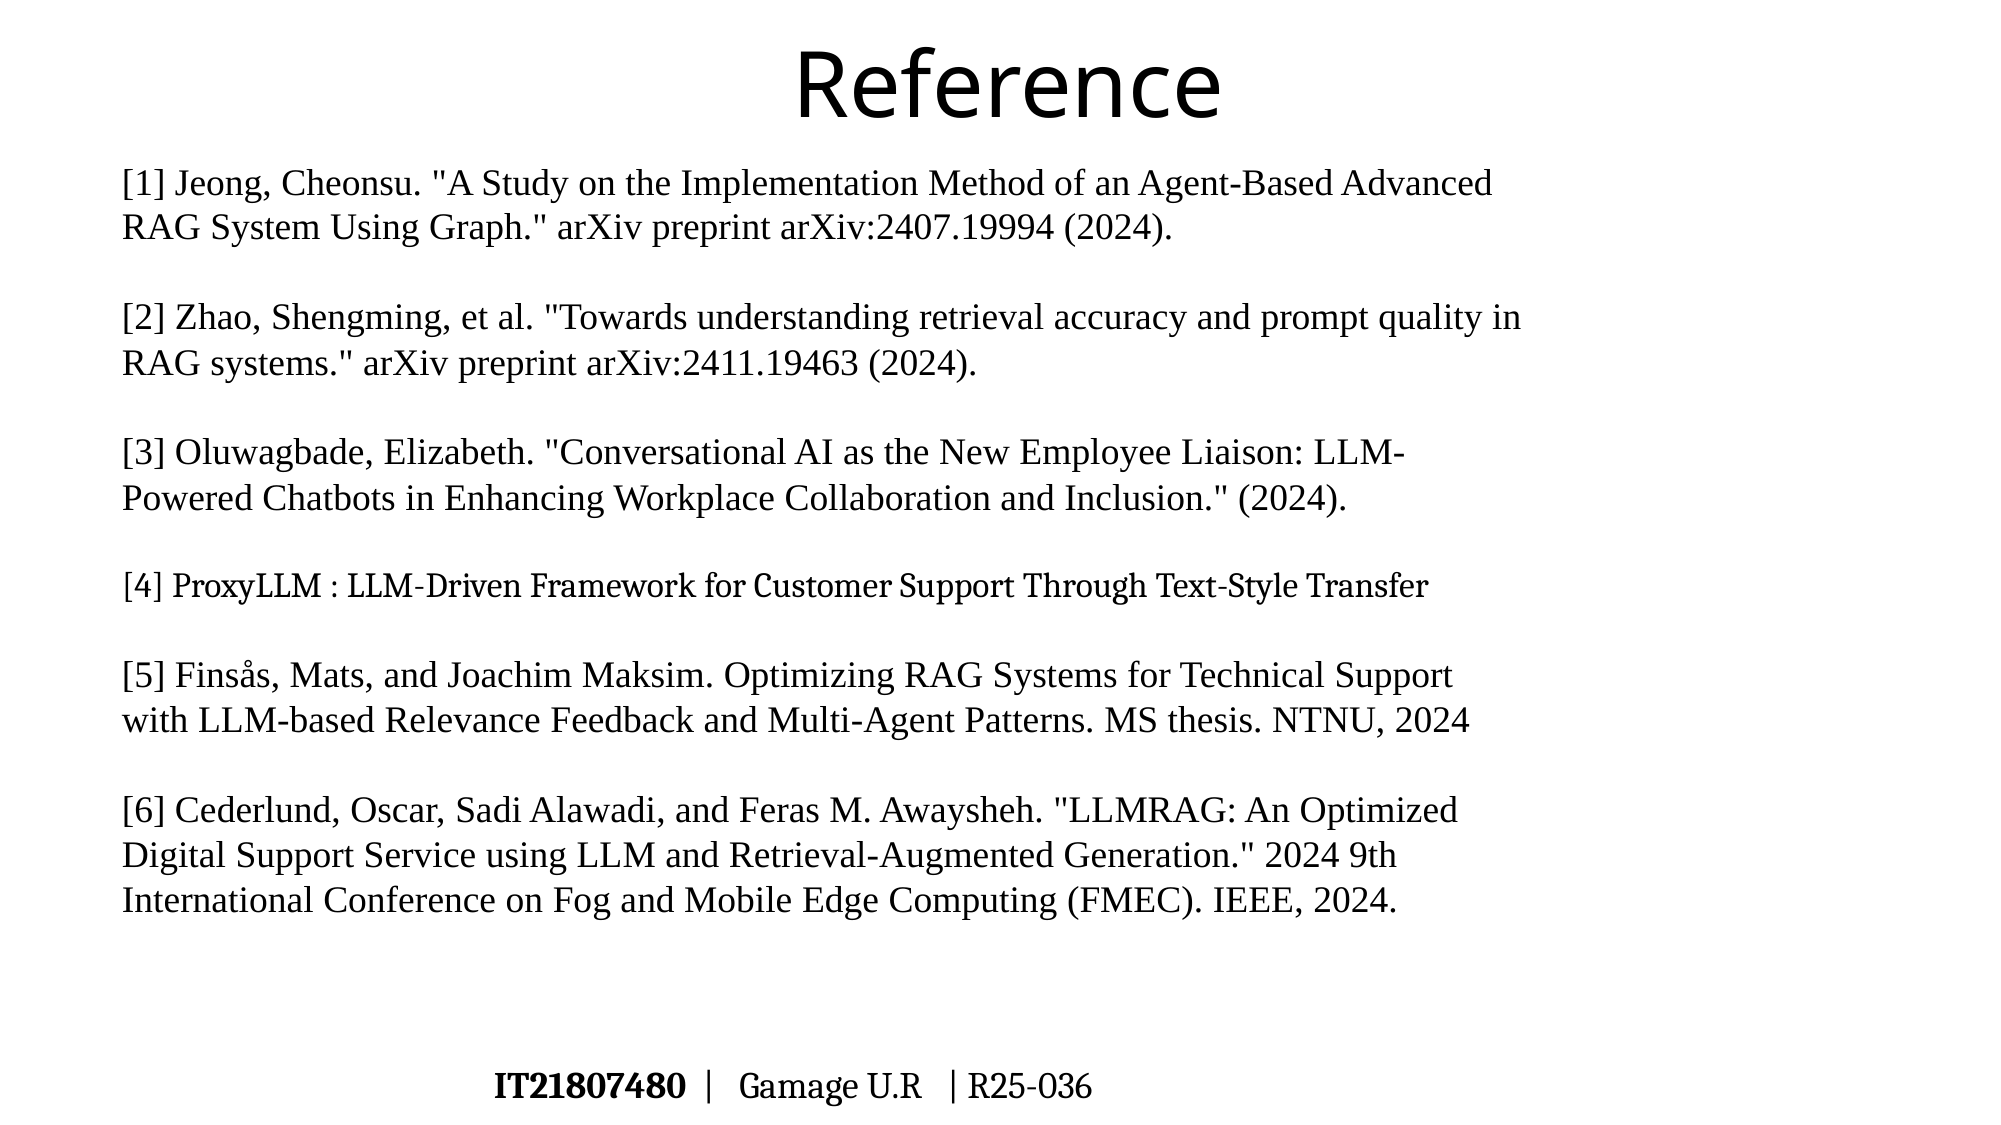

# Reference
[1] Jeong, Cheonsu. "A Study on the Implementation Method of an Agent-Based Advanced
RAG System Using Graph." arXiv preprint arXiv:2407.19994 (2024).
[2] Zhao, Shengming, et al. "Towards understanding retrieval accuracy and prompt quality in
RAG systems." arXiv preprint arXiv:2411.19463 (2024).
[3] Oluwagbade, Elizabeth. "Conversational AI as the New Employee Liaison: LLM-
Powered Chatbots in Enhancing Workplace Collaboration and Inclusion." (2024).
[4] ProxyLLM : LLM-Driven Framework for Customer Support Through Text-Style Transfer
[5] Finsås, Mats, and Joachim Maksim. Optimizing RAG Systems for Technical Support
with LLM-based Relevance Feedback and Multi-Agent Patterns. MS thesis. NTNU, 2024
[6] Cederlund, Oscar, Sadi Alawadi, and Feras M. Awaysheh. "LLMRAG: An Optimized
Digital Support Service using LLM and Retrieval-Augmented Generation." 2024 9th
International Conference on Fog and Mobile Edge Computing (FMEC). IEEE, 2024.
IT21807480 | Gamage U.R  | R25-036